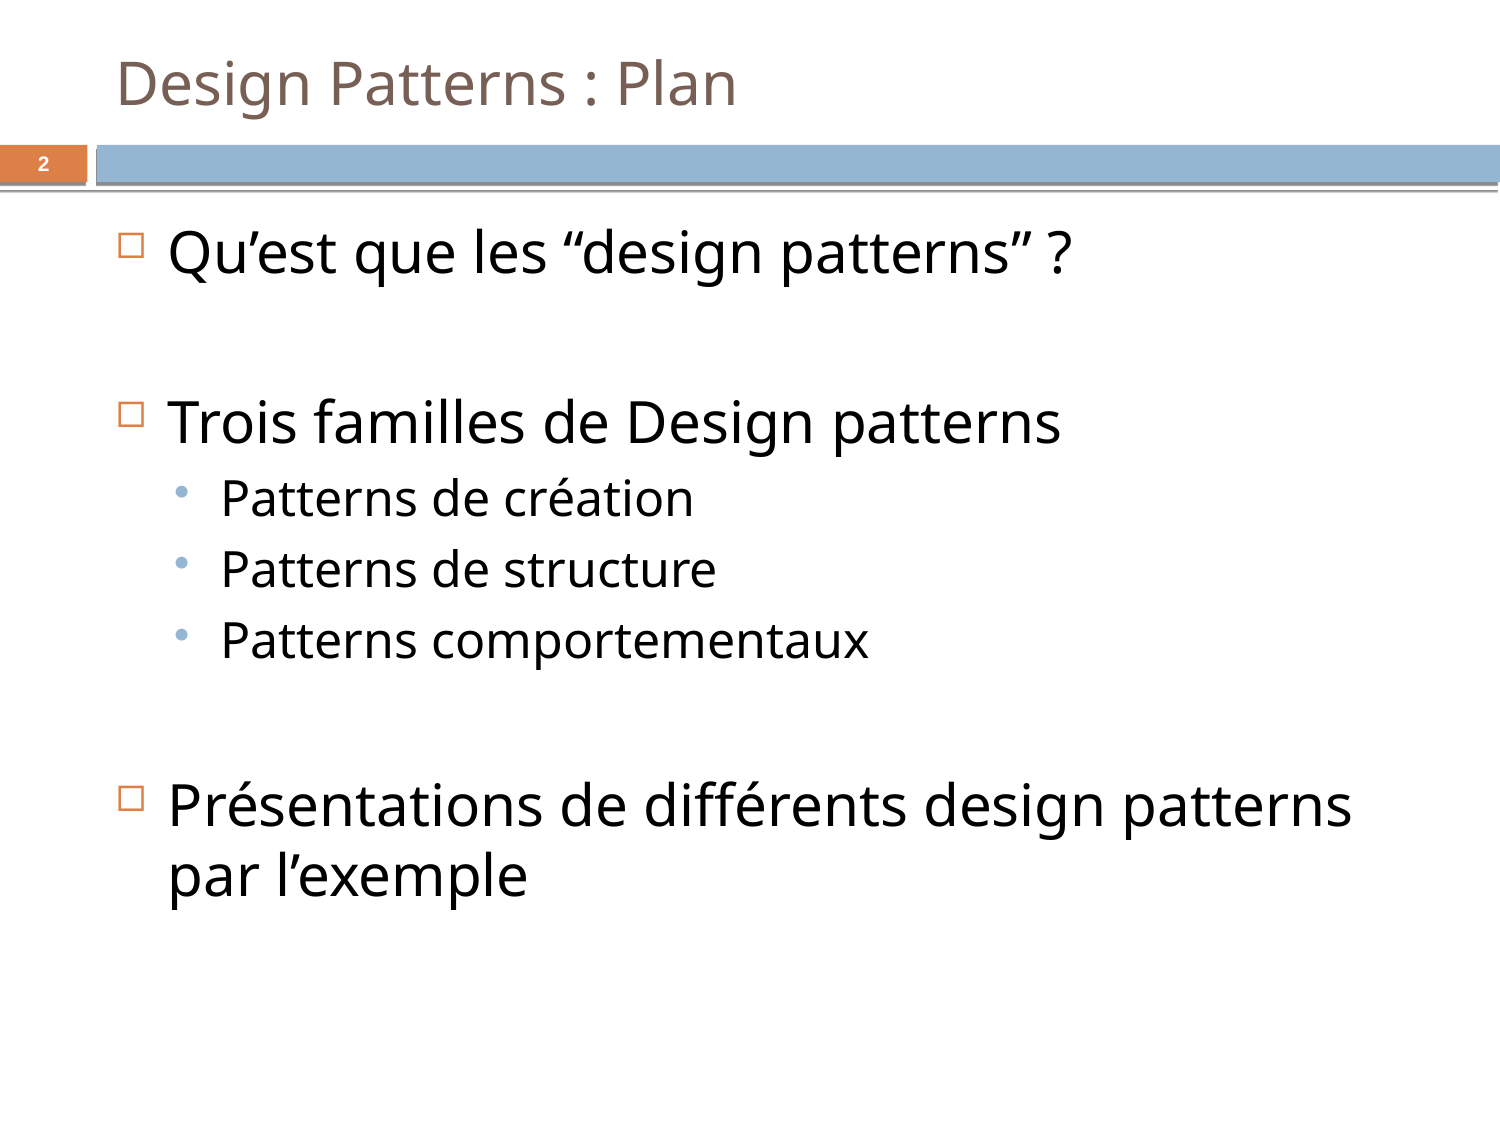

# Design Patterns : Plan
Qu’est que les “design patterns” ?
Trois familles de Design patterns
Patterns de création
Patterns de structure
Patterns comportementaux
Présentations de différents design patterns par l’exemple